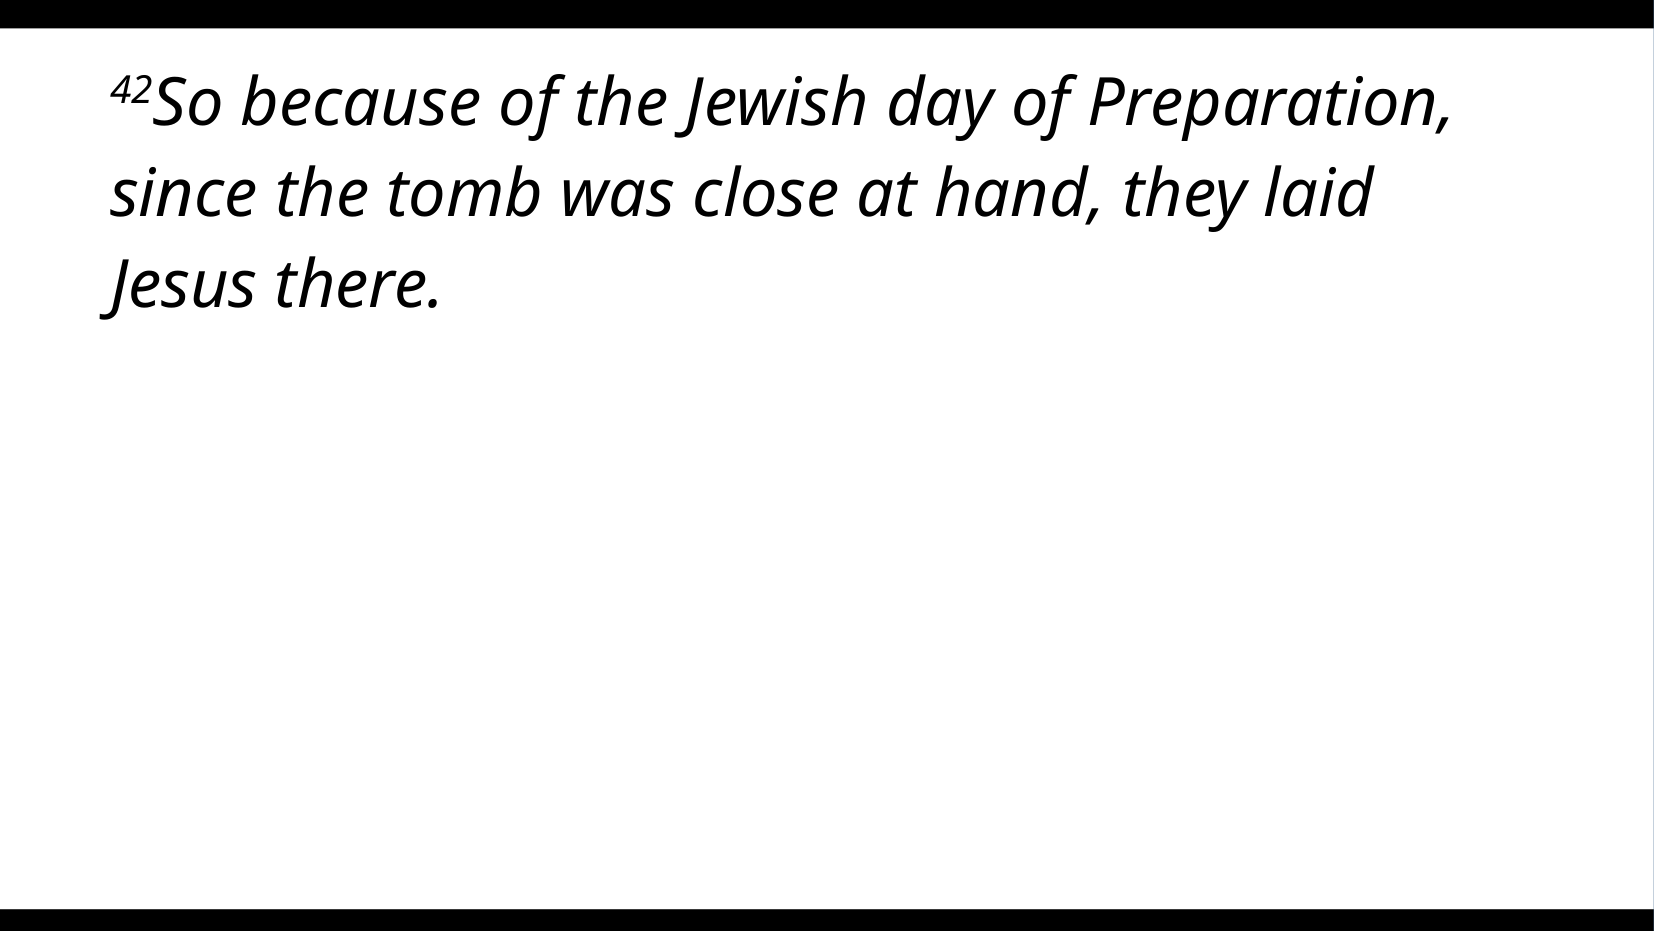

42So because of the Jewish day of Preparation, since the tomb was close at hand, they laid Jesus there.